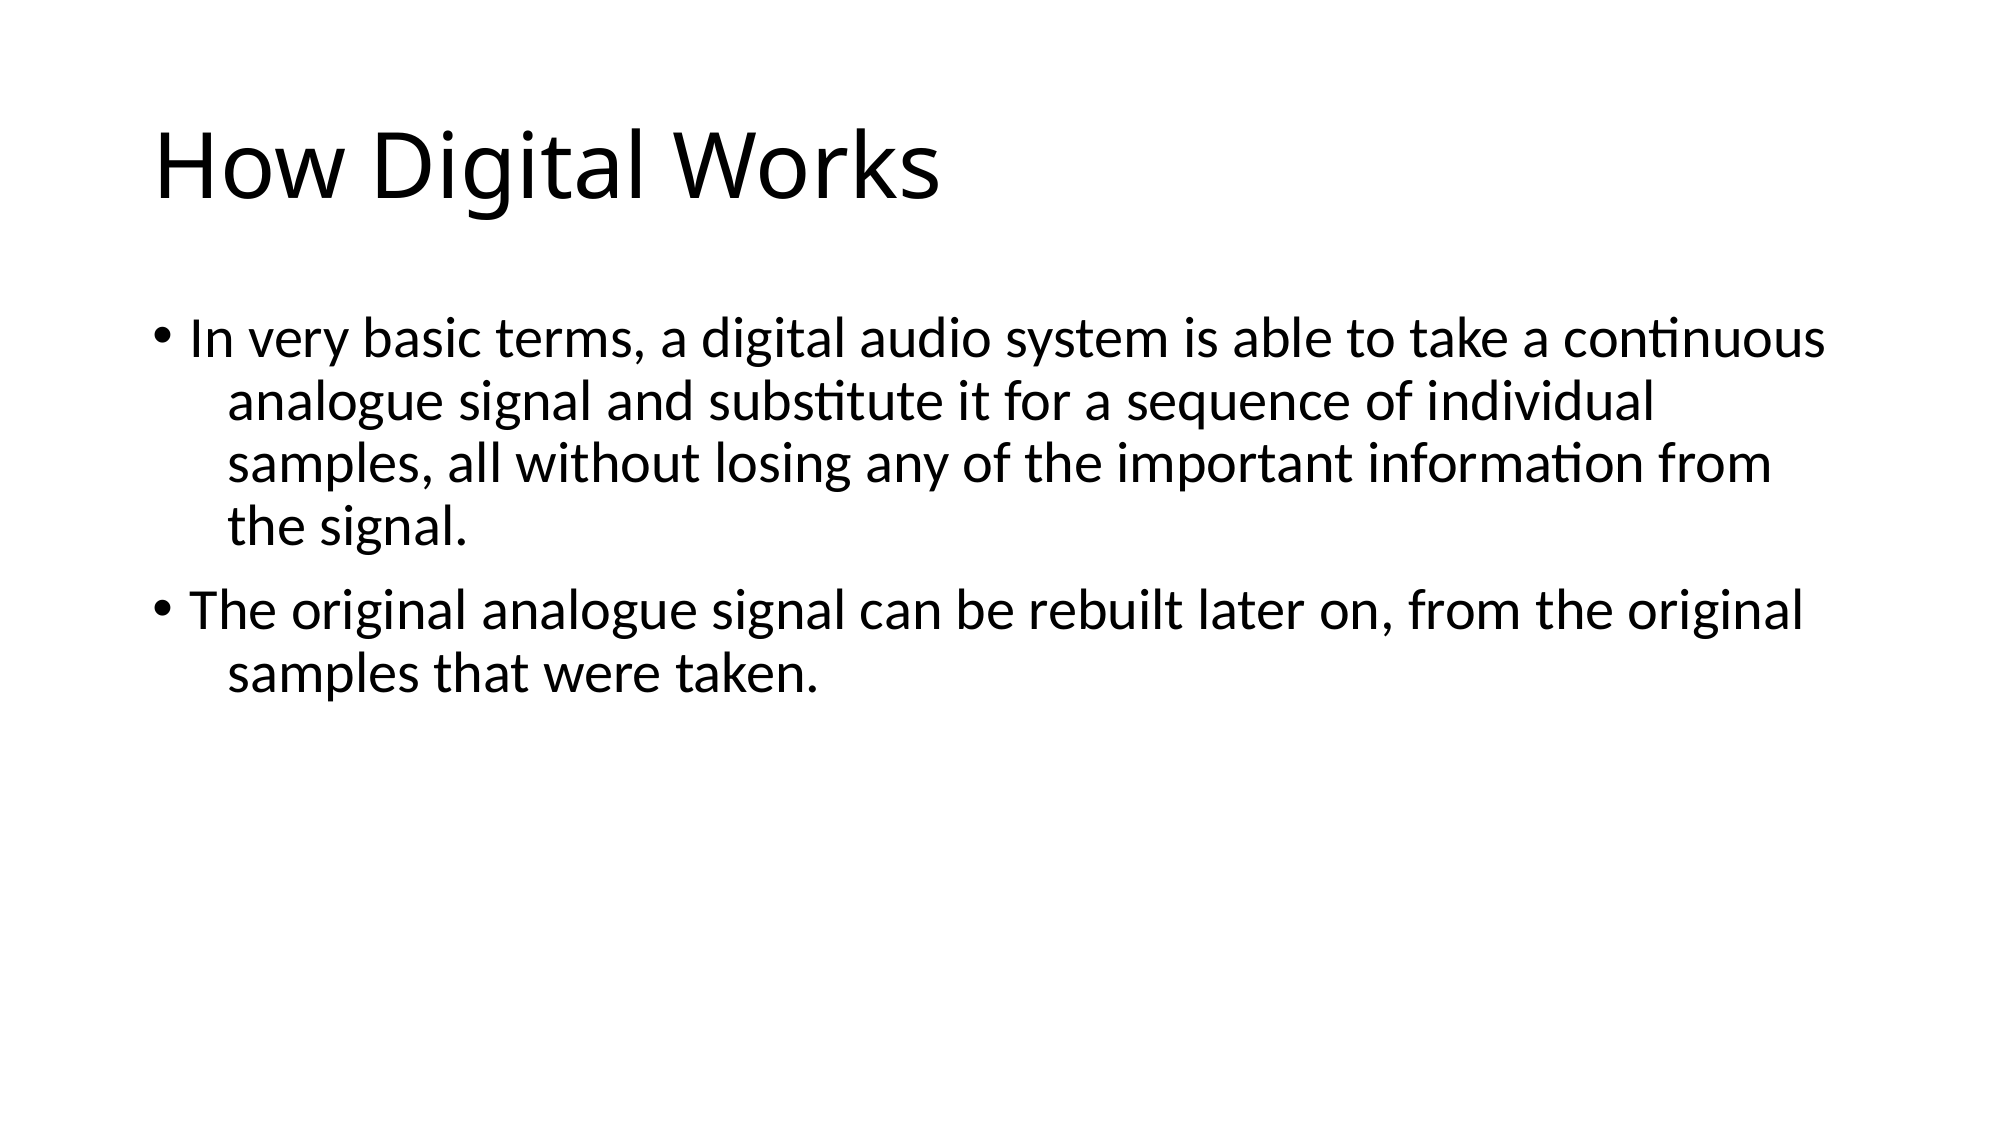

# How Digital Works
In very basic terms, a digital audio system is able to take a continuous analogue signal and substitute it for a sequence of individual samples, all without losing any of the important information from the signal.
The original analogue signal can be rebuilt later on, from the original samples that were taken.